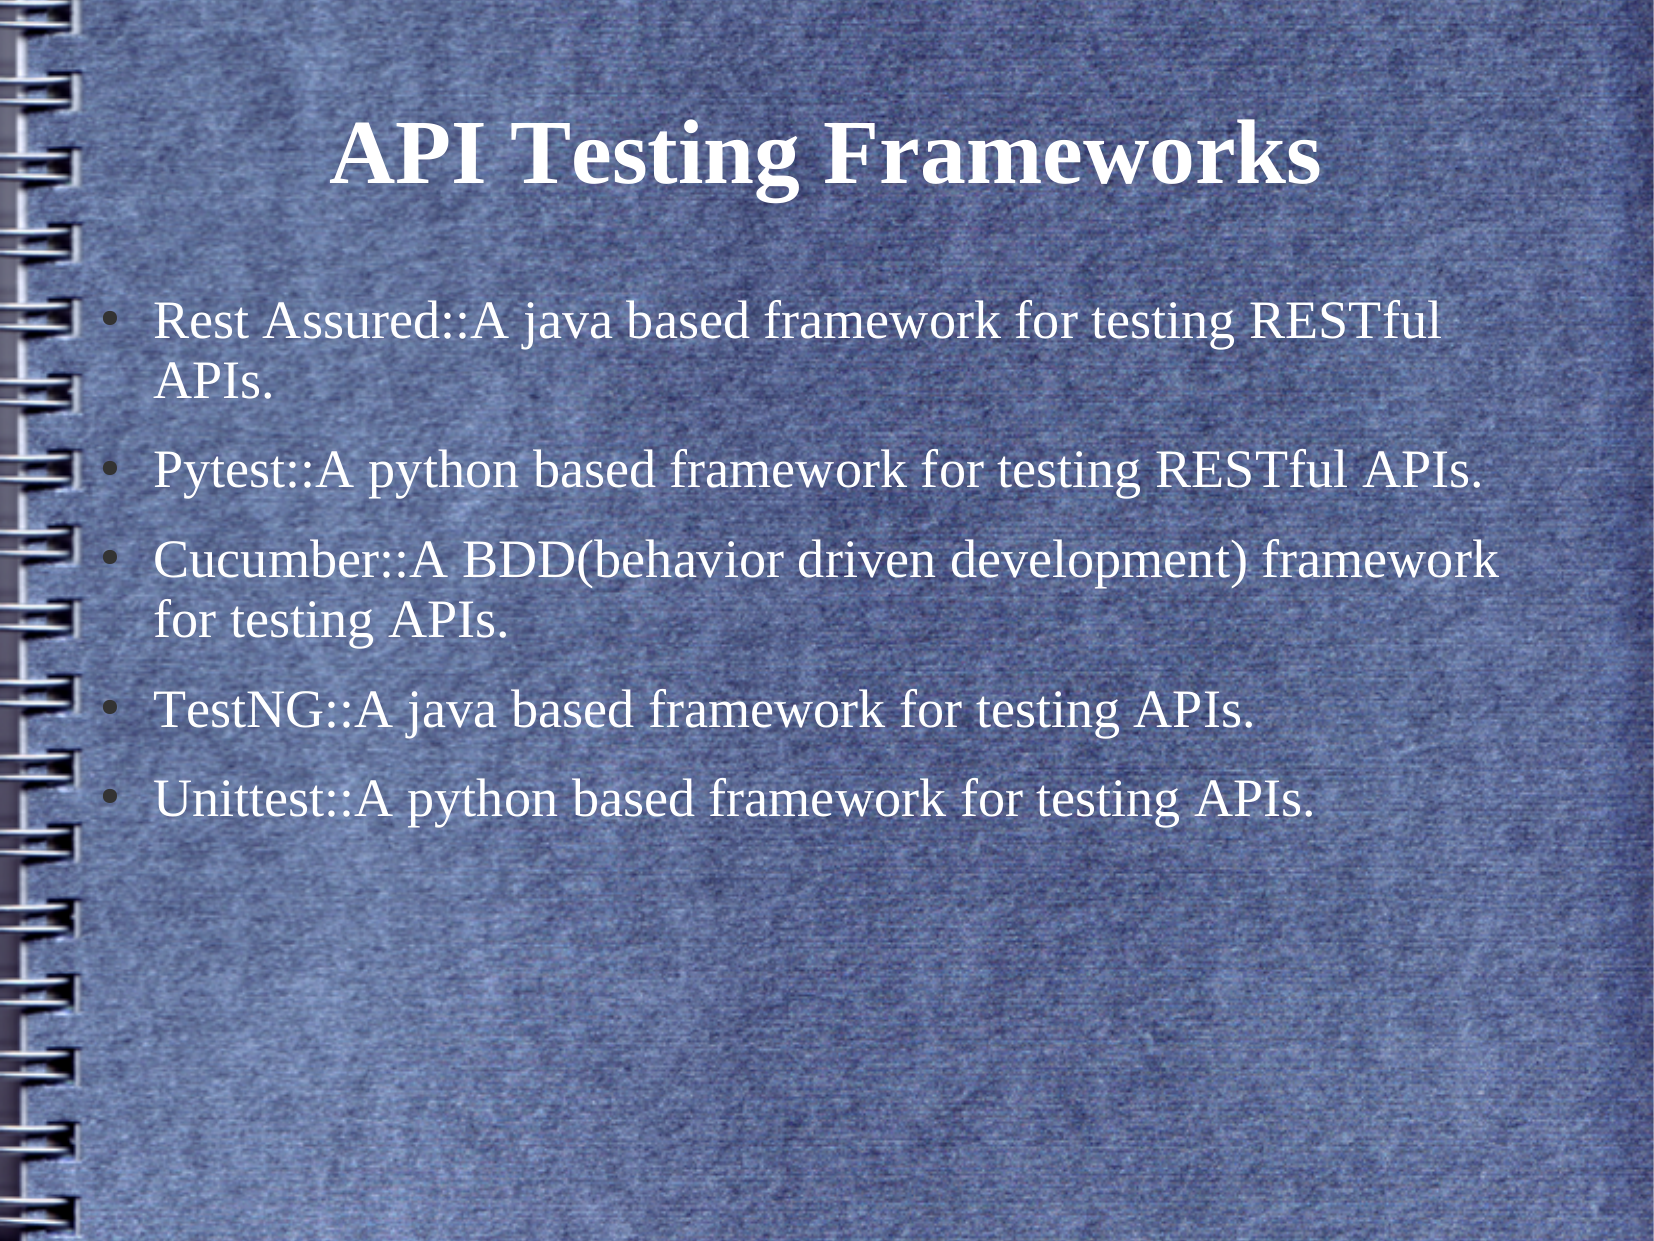

# API Testing Frameworks
Rest Assured::A java based framework for testing RESTful APIs.
Pytest::A python based framework for testing RESTful APIs.
Cucumber::A BDD(behavior driven development) framework for testing APIs.
TestNG::A java based framework for testing APIs.
Unittest::A python based framework for testing APIs.